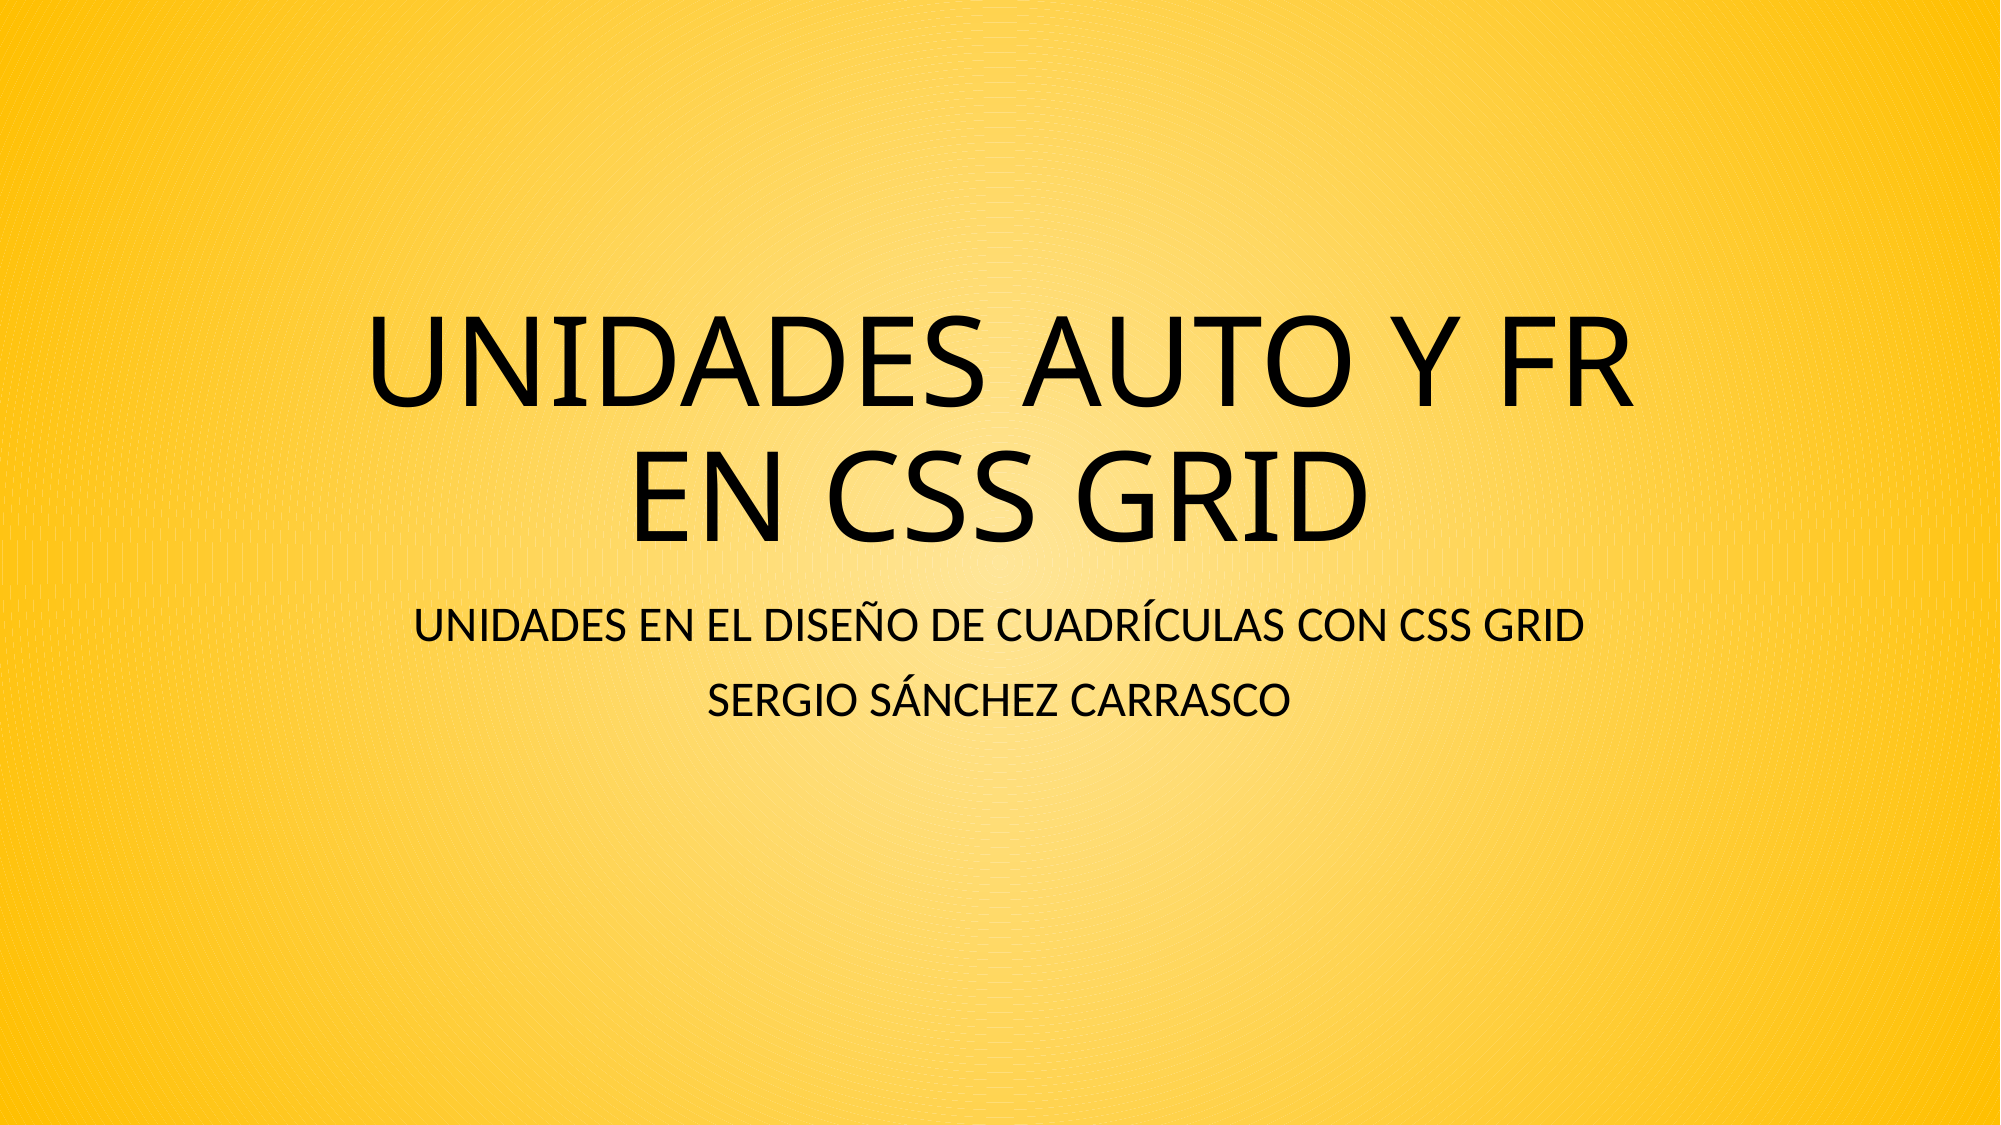

# UNIDADES AUTO Y FR EN CSS GRID
UNIDADES EN EL DISEÑO DE CUADRÍCULAS CON CSS GRID
SERGIO SÁNCHEZ CARRASCO